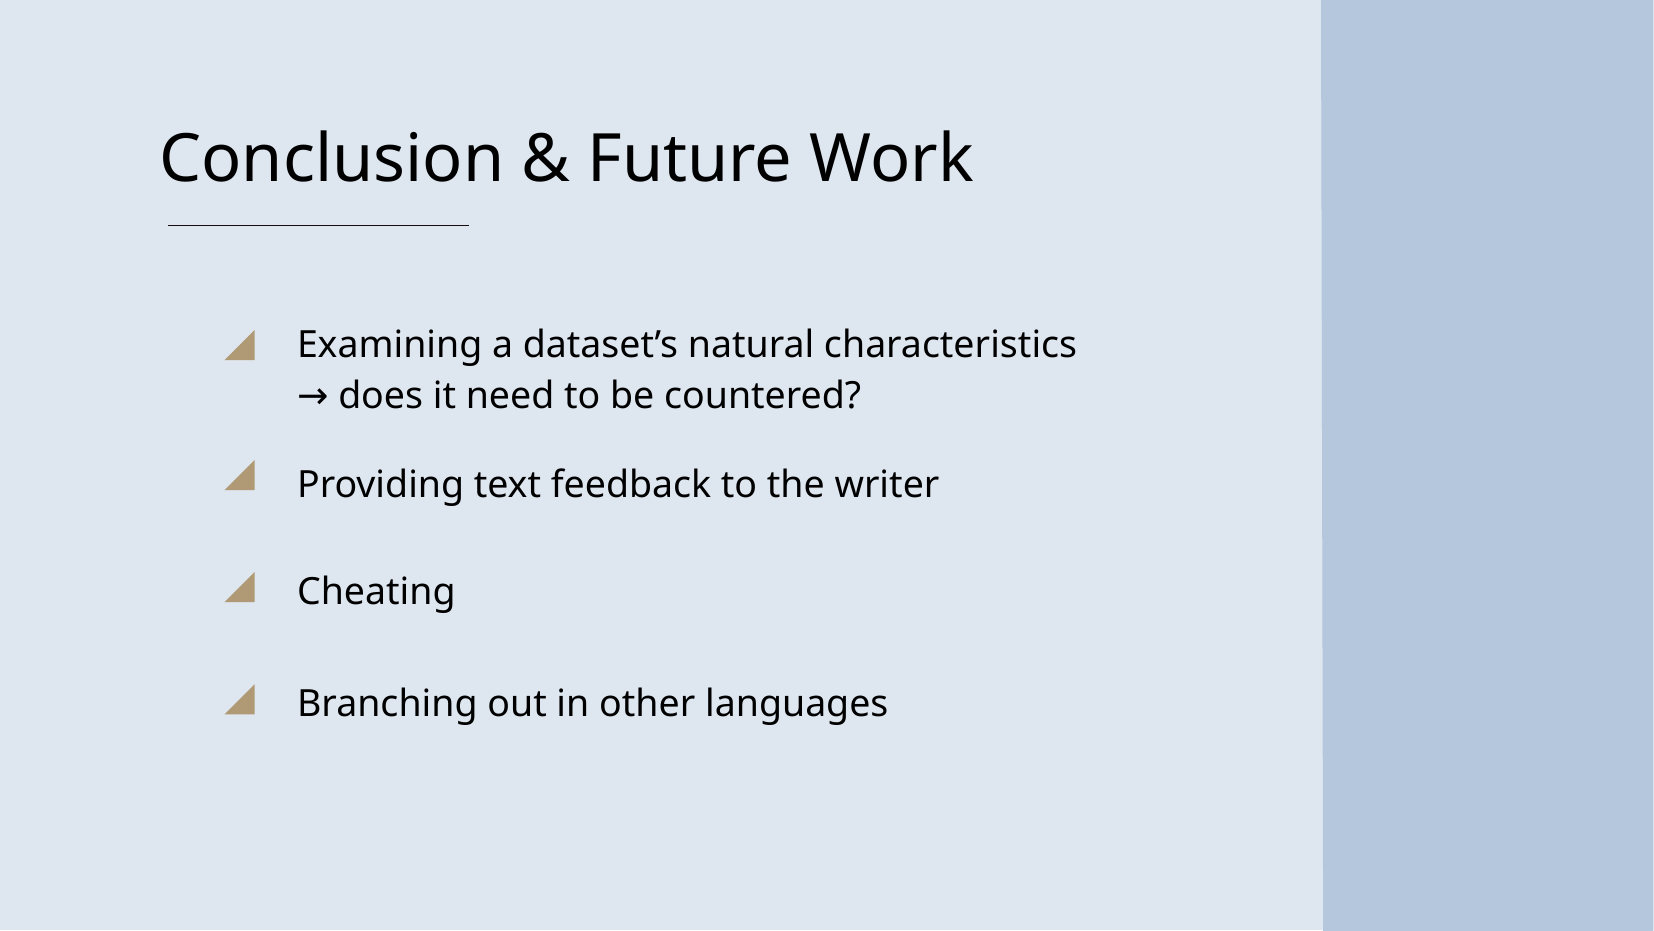

# Conclusion & Future Work
Examining a dataset’s natural characteristics → does it need to be countered?
Providing text feedback to the writer
Cheating
Branching out in other languages